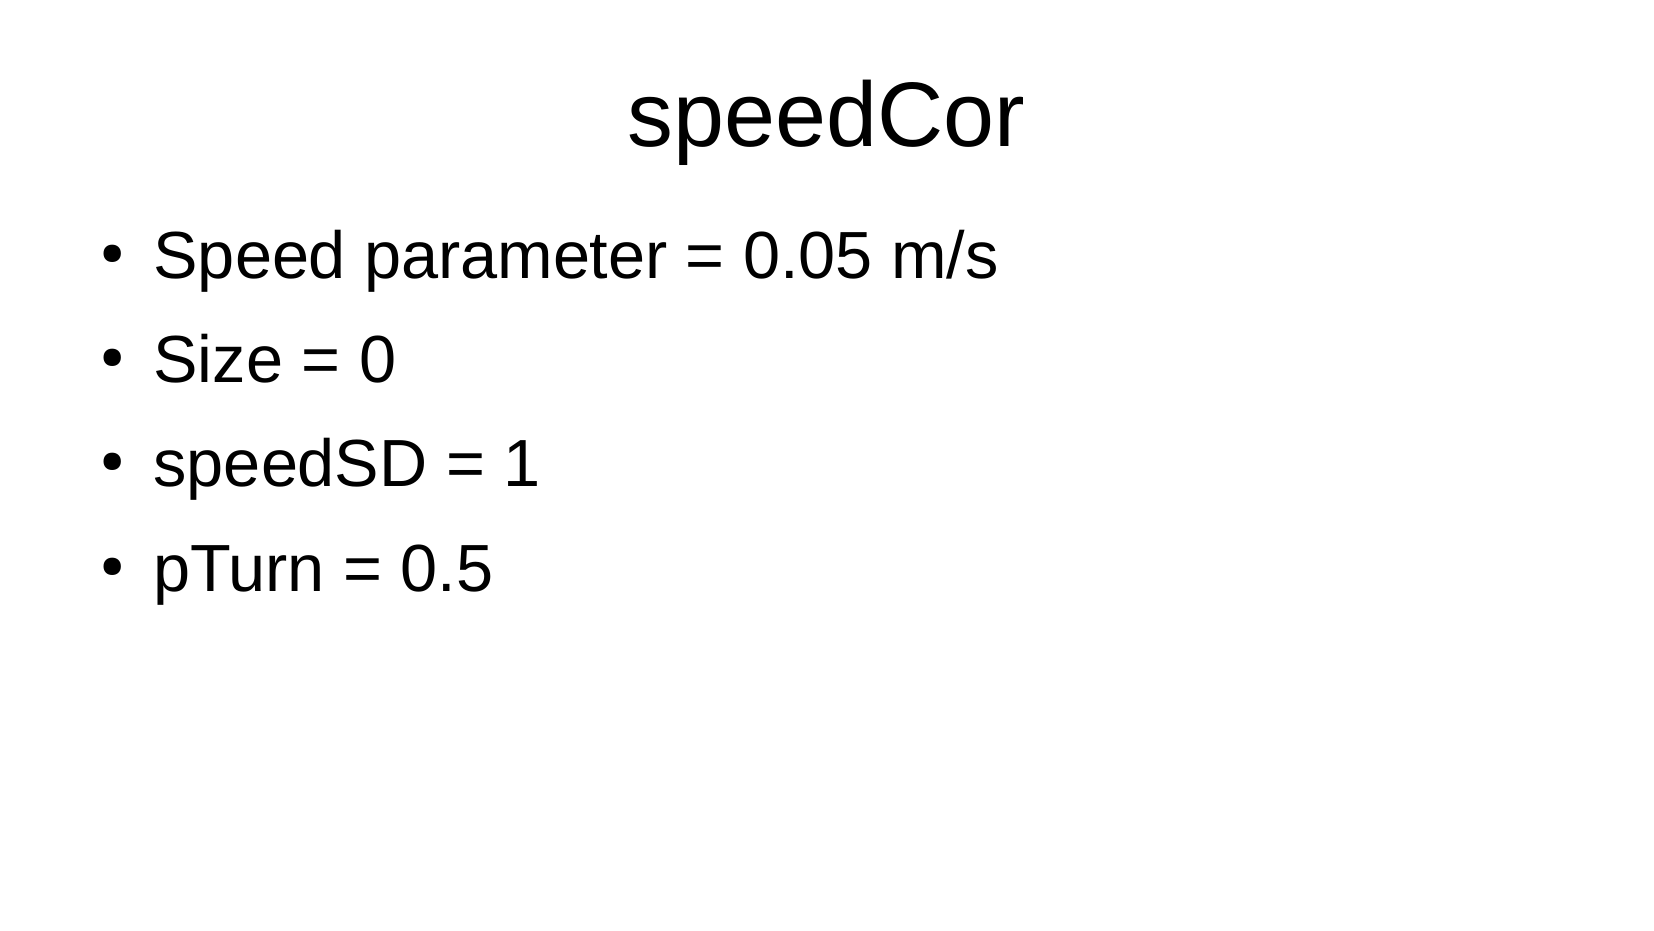

# speedCor
Speed parameter = 0.05 m/s
Size = 0
speedSD = 1
pTurn = 0.5